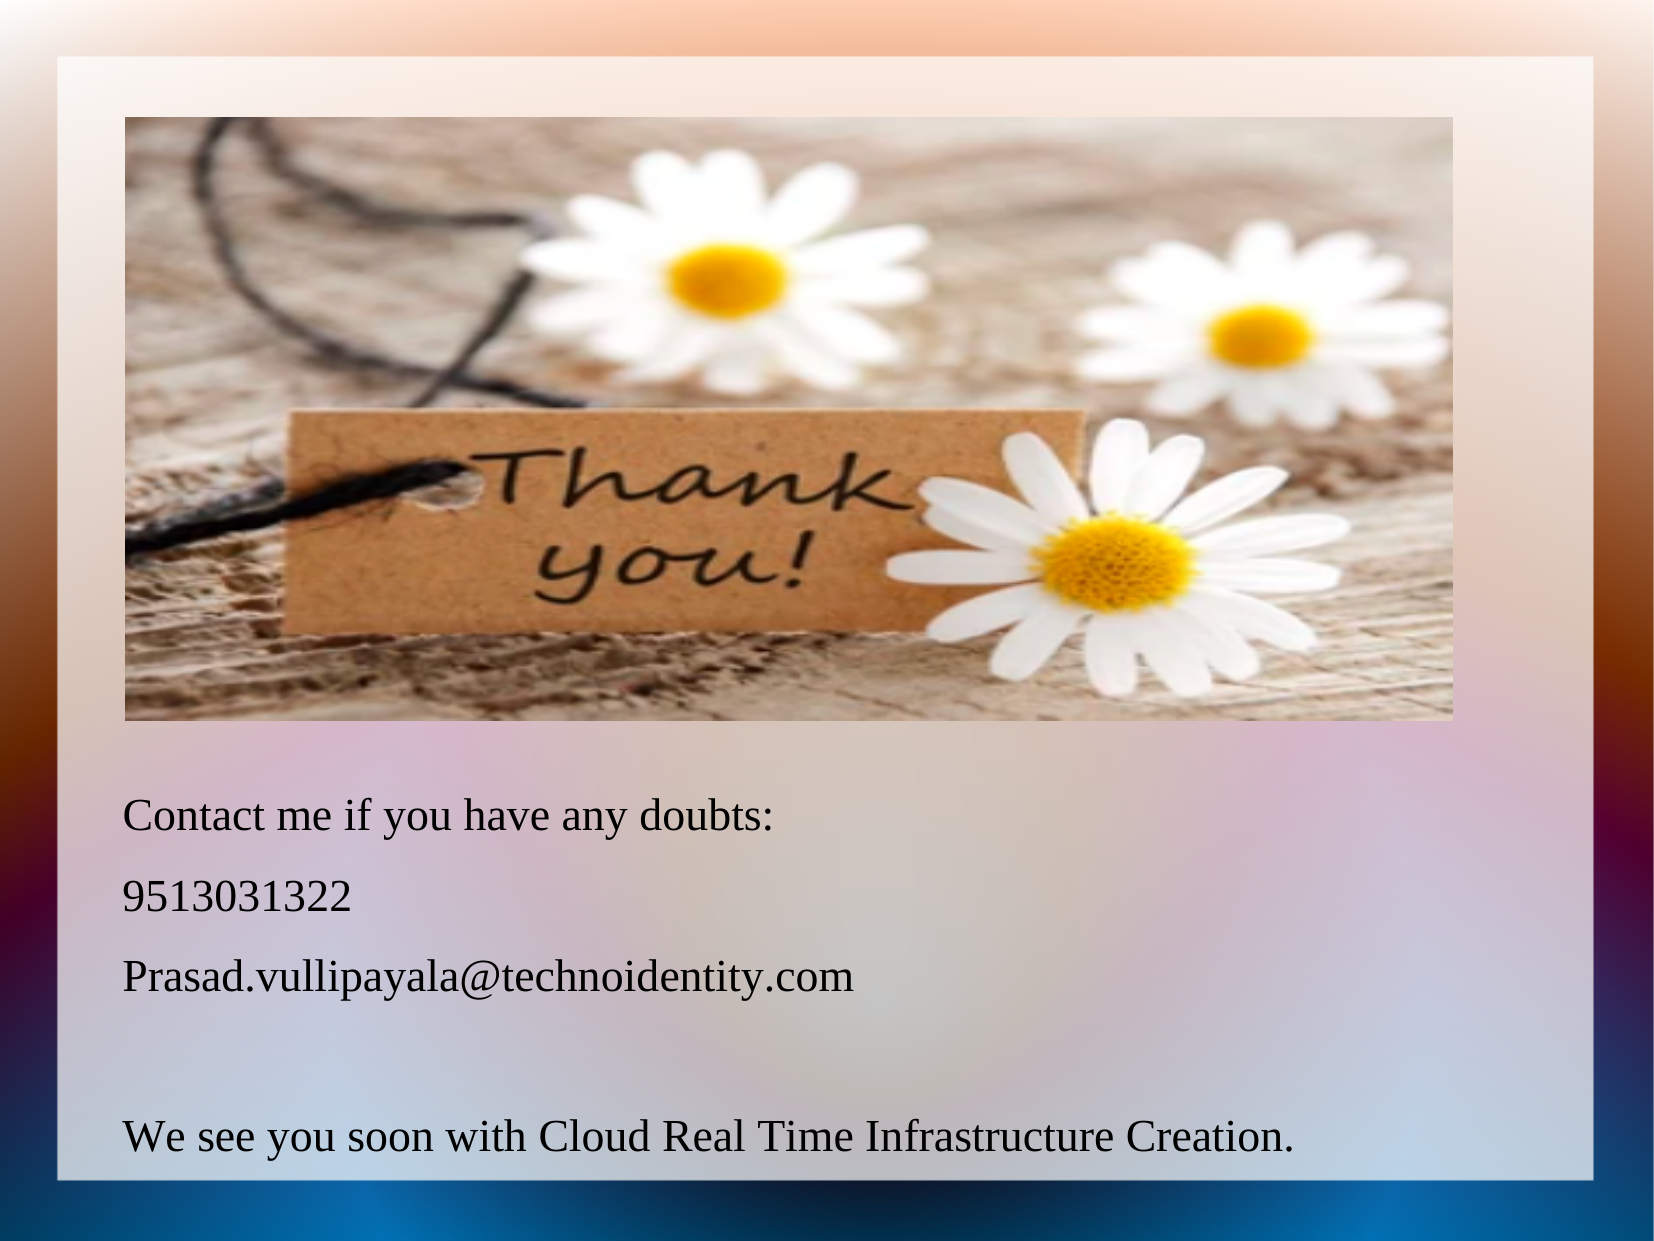

#
Contact me if you have any doubts:
9513031322
Prasad.vullipayala@technoidentity.com
We see you soon with Cloud Real Time Infrastructure Creation.